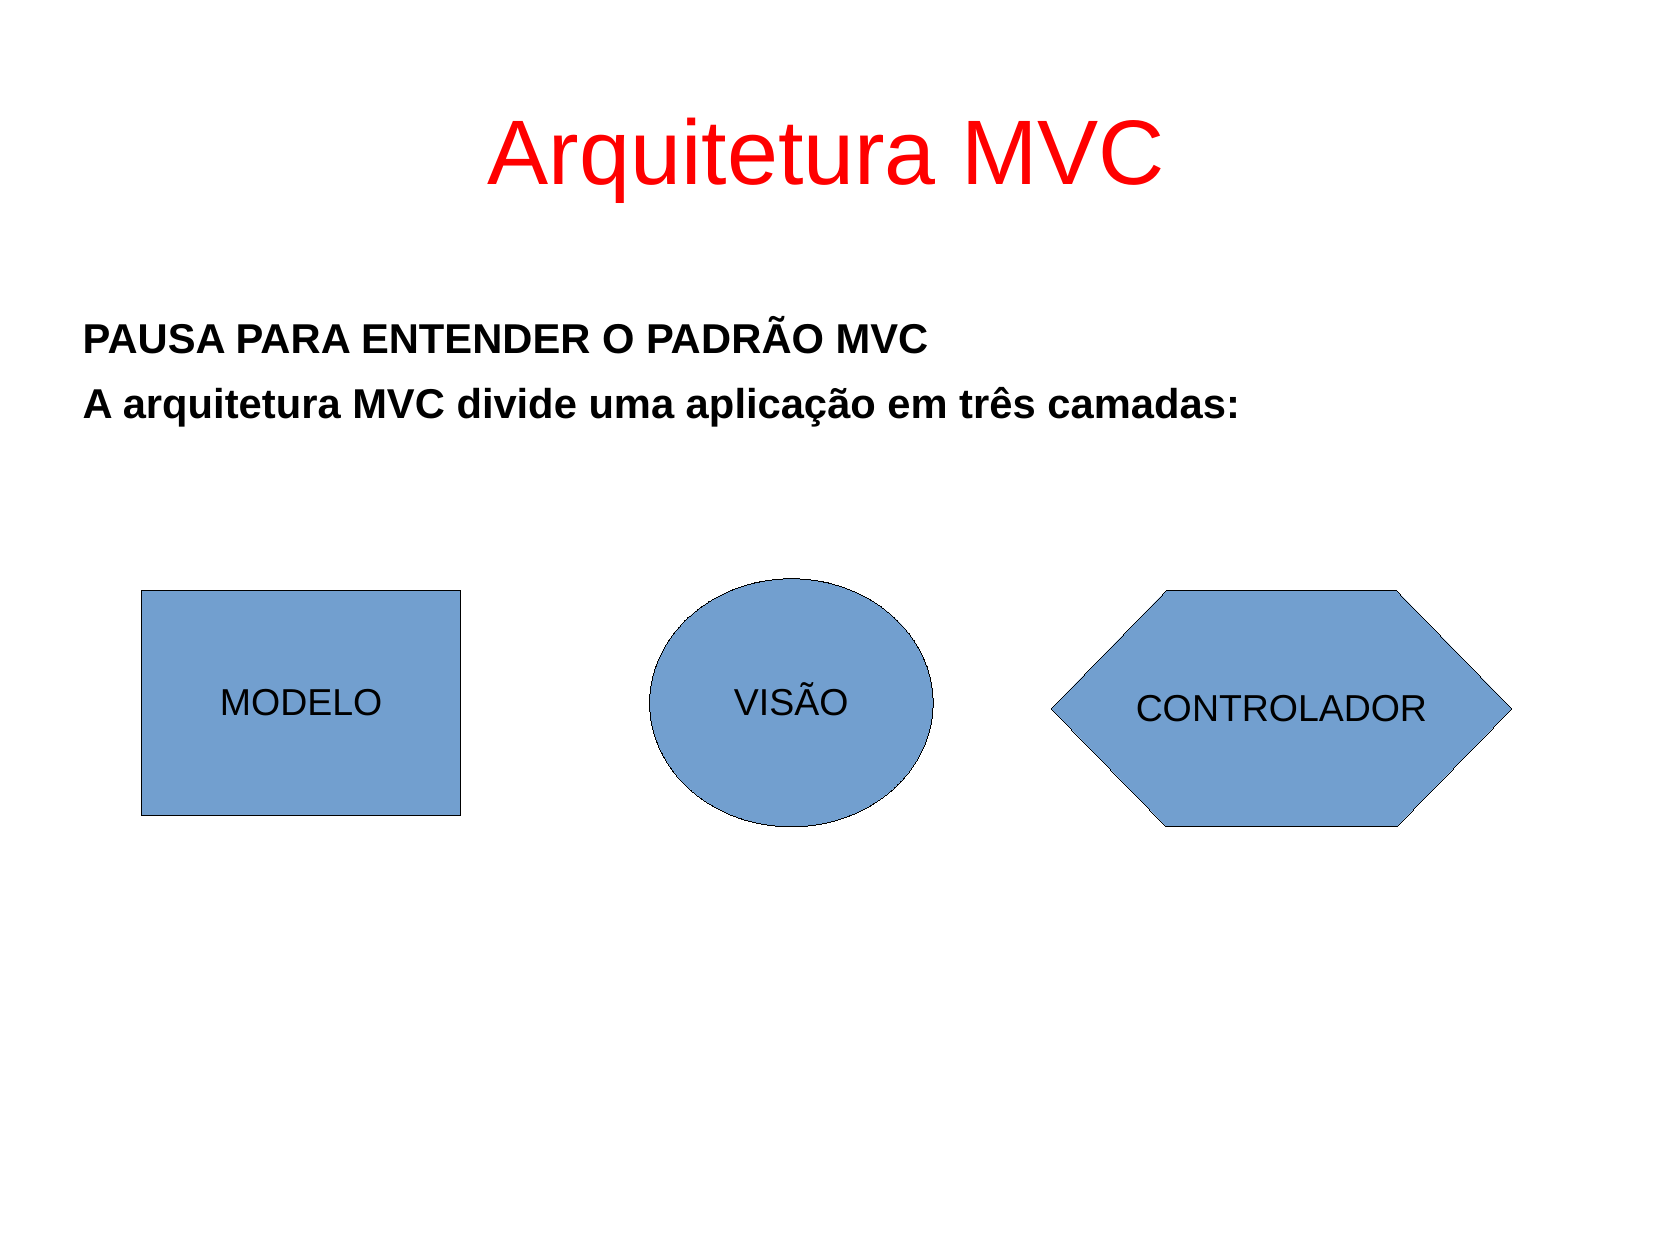

# Arquitetura MVC
PAUSA PARA ENTENDER O PADRÃO MVC
A arquitetura MVC divide uma aplicação em três camadas:
VISÃO
MODELO
CONTROLADOR